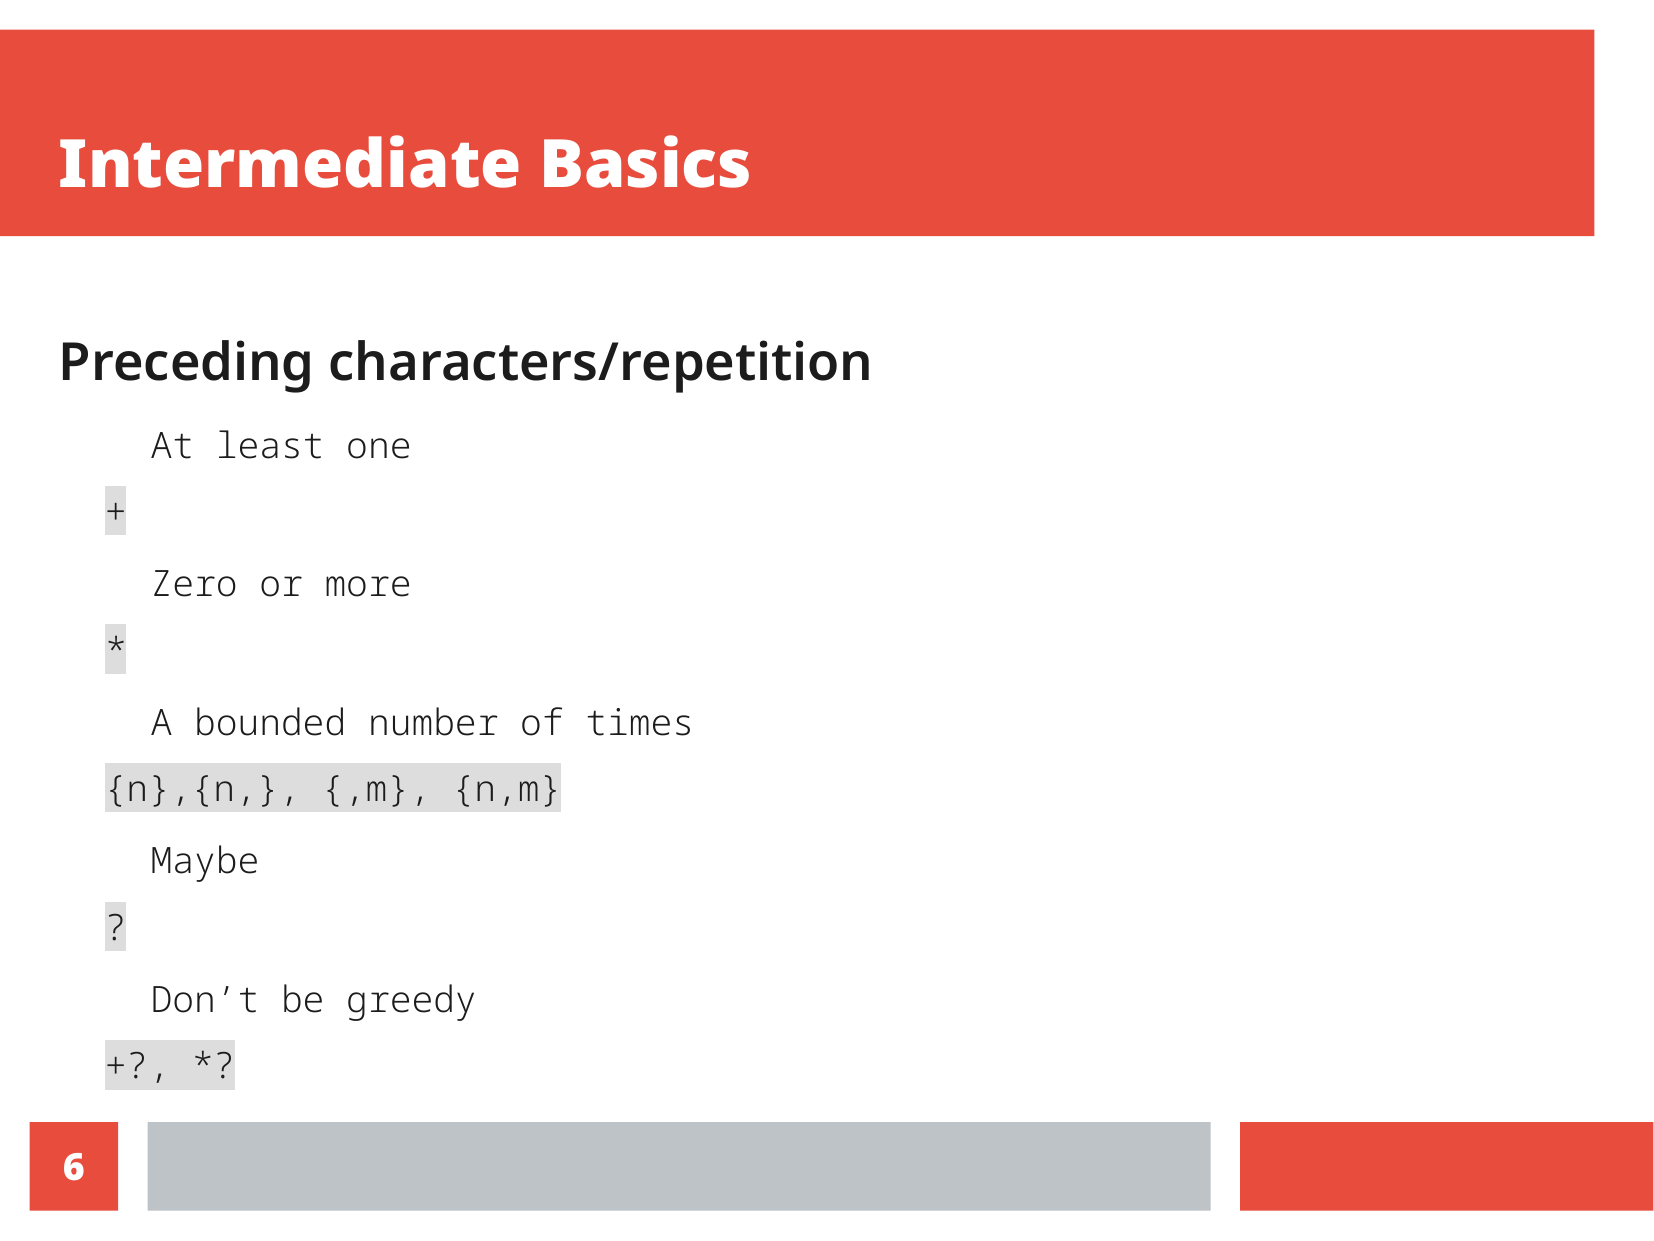

# Intermediate Basics
Preceding characters/repetition
At least one
+
Zero or more
*
A bounded number of times
{n},{n,}, {,m}, {n,m}
Maybe
?
Don’t be greedy
+?, *?
6